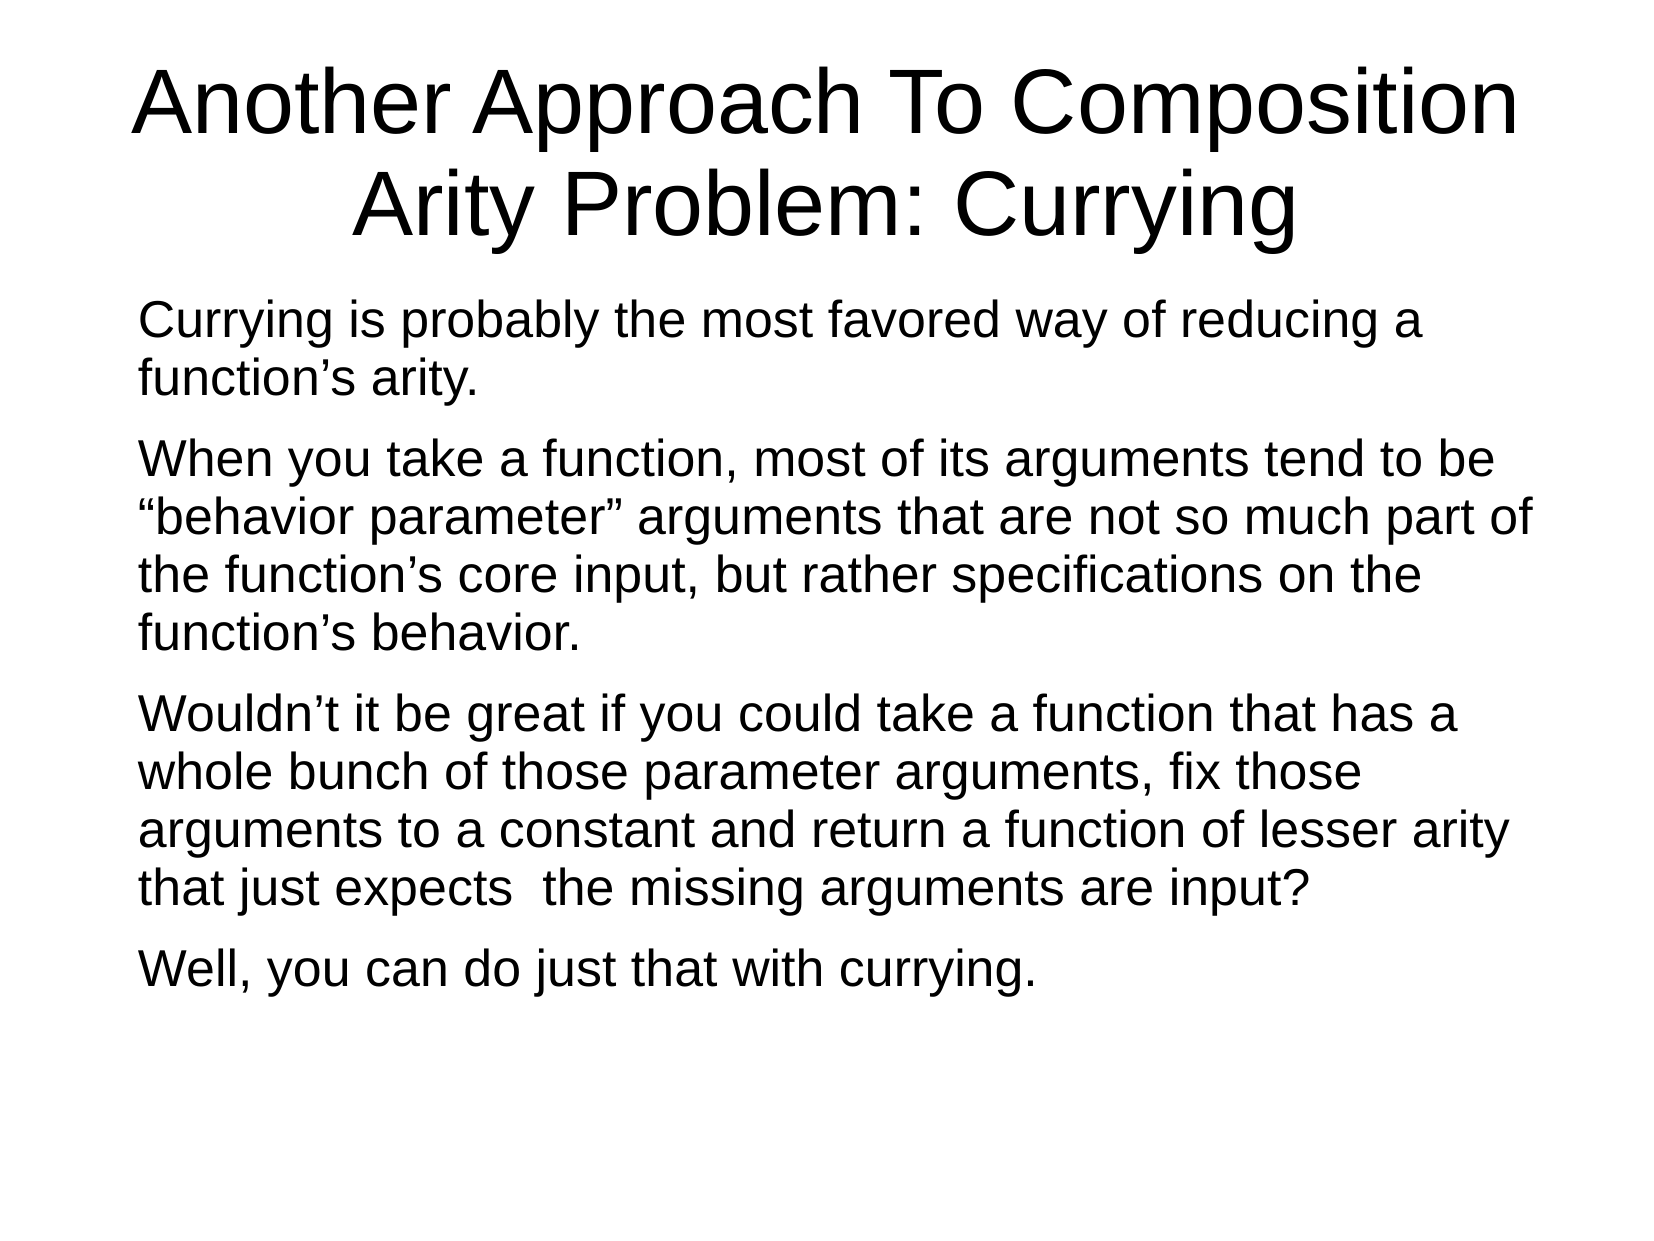

# Another Approach To Composition Arity Problem: Currying
Currying is probably the most favored way of reducing a function’s arity.
When you take a function, most of its arguments tend to be “behavior parameter” arguments that are not so much part of the function’s core input, but rather specifications on the function’s behavior.
Wouldn’t it be great if you could take a function that has a whole bunch of those parameter arguments, fix those arguments to a constant and return a function of lesser arity that just expects the missing arguments are input?
Well, you can do just that with currying.